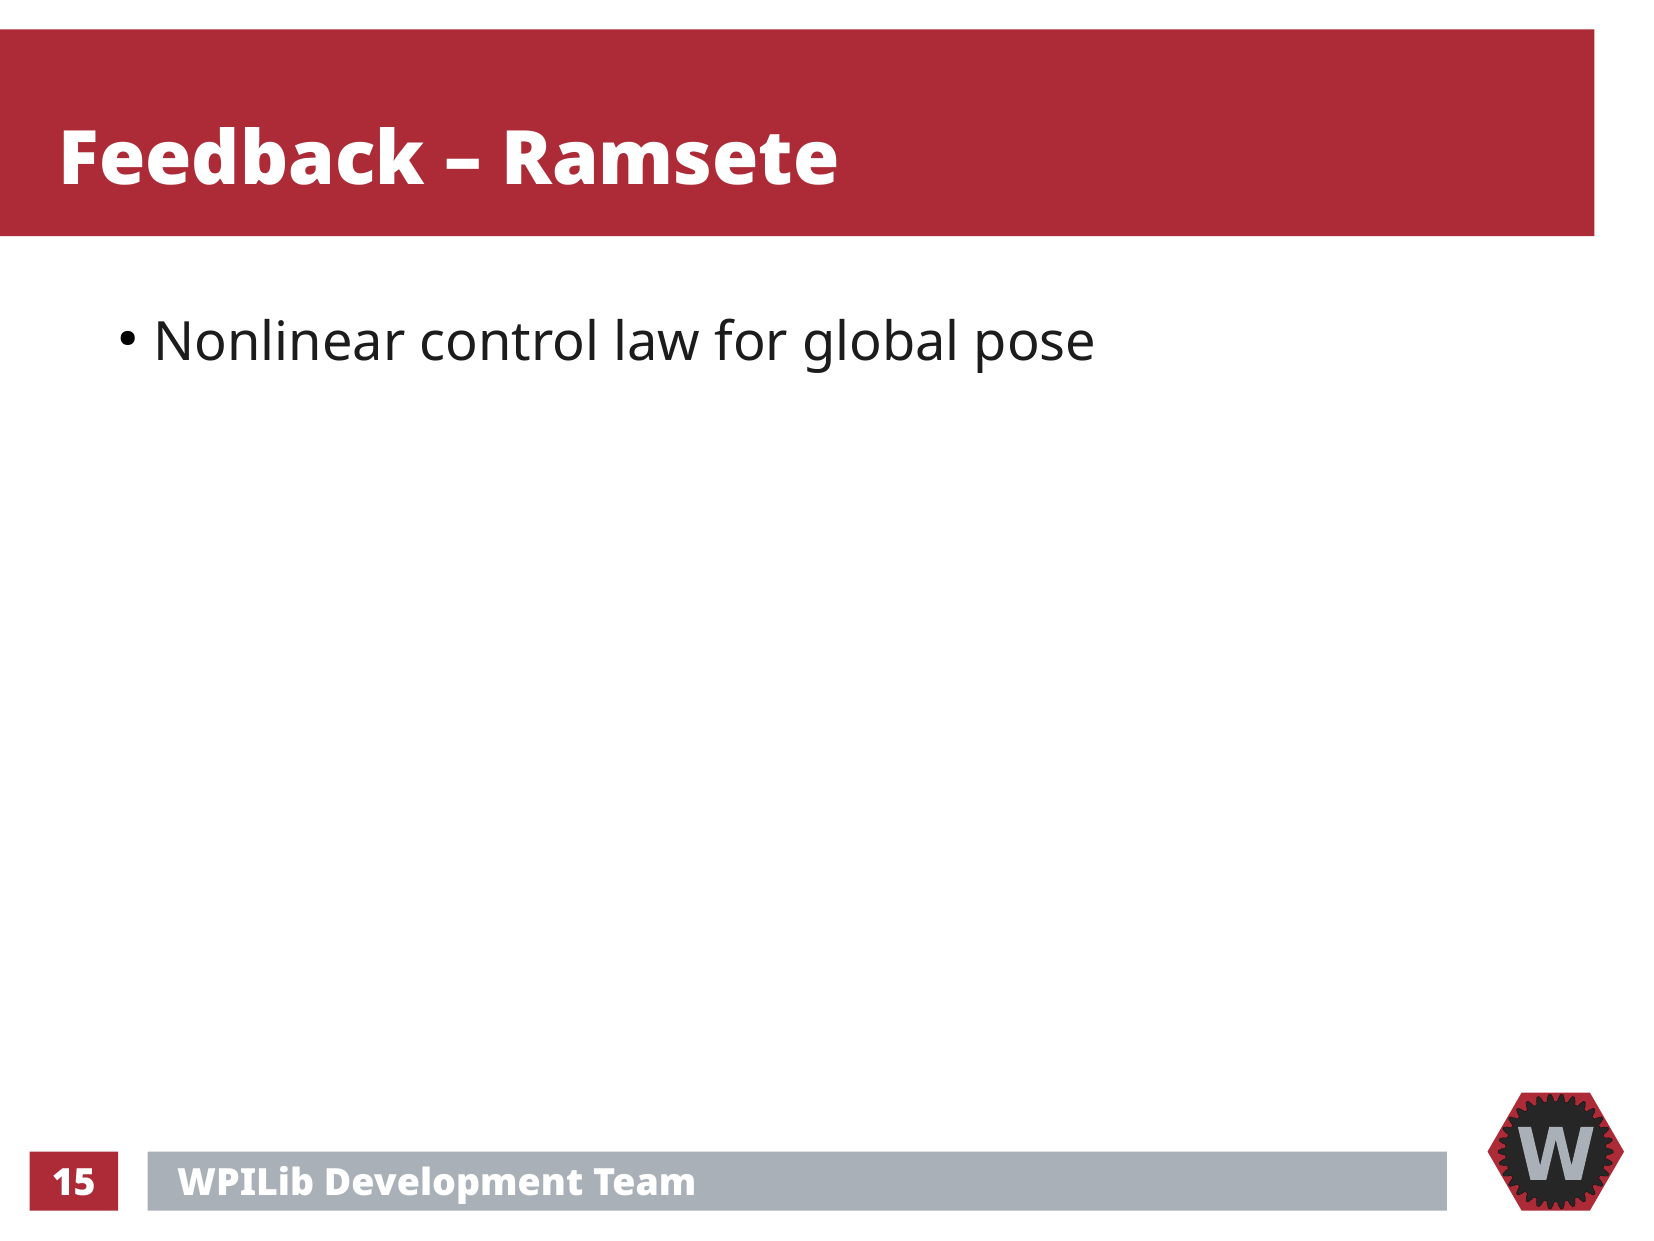

# Feedback – Ramsete
Nonlinear control law for global pose